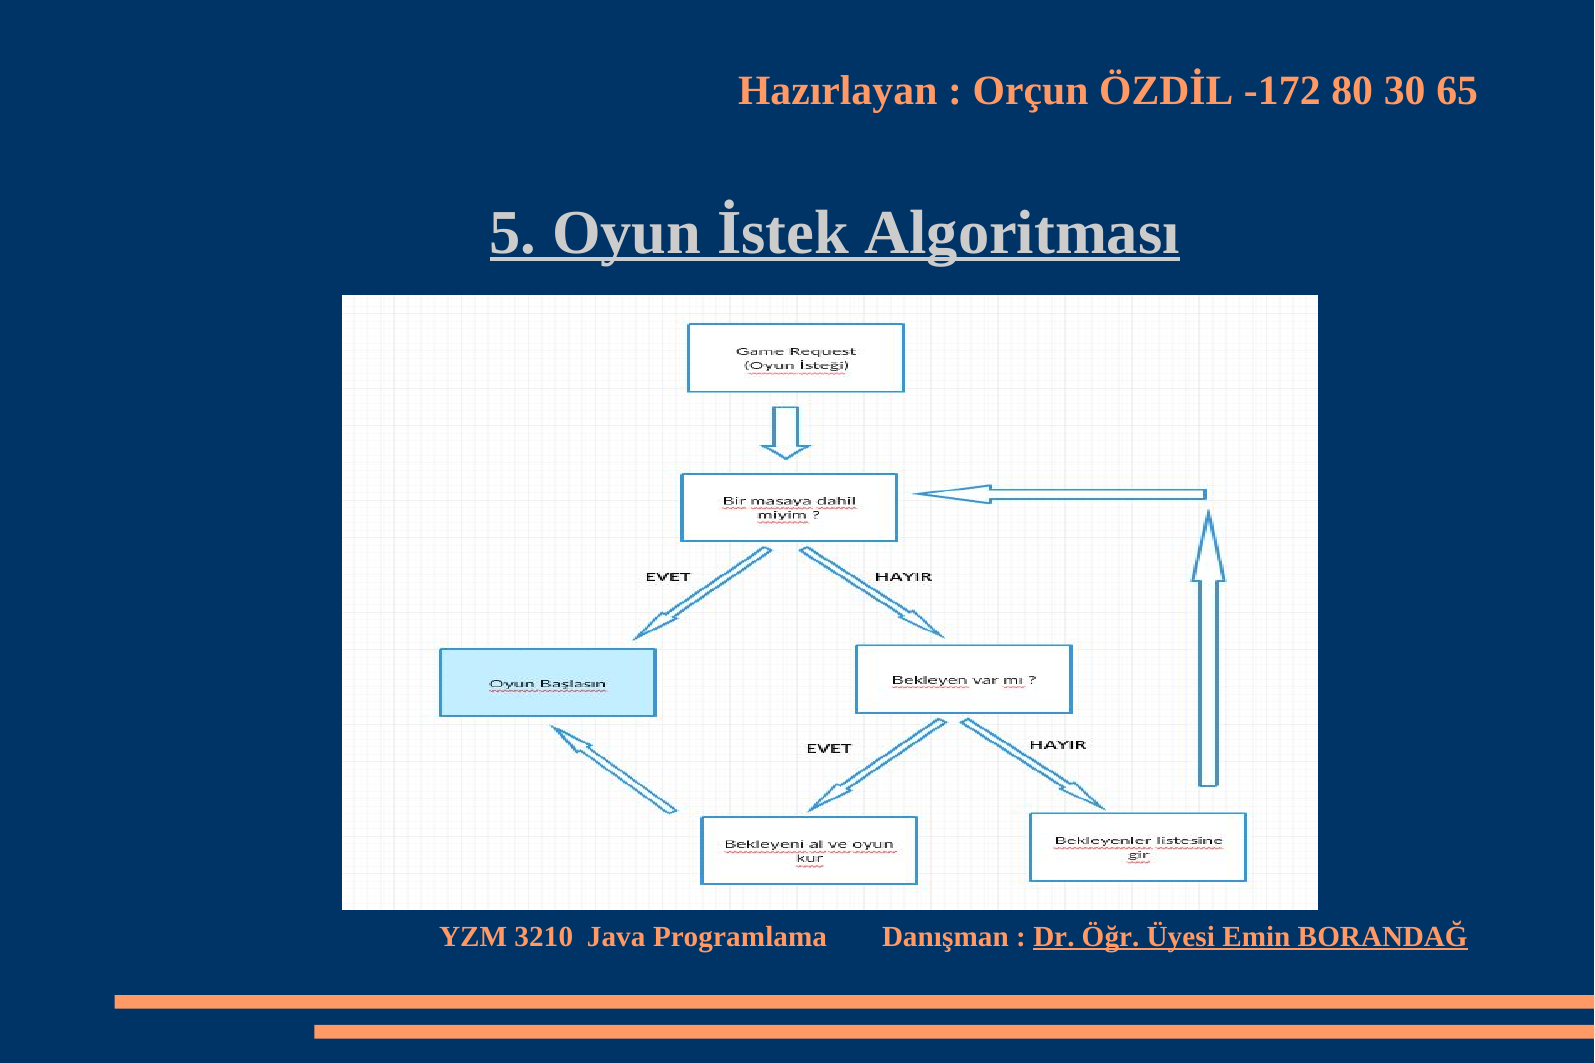

# Hazırlayan : Orçun ÖZDİL -172 80 30 65
5. Oyun İstek Algoritması
YZM 3210	Java Programlama	Danışman : Dr. Öğr. Üyesi Emin BORANDAĞ